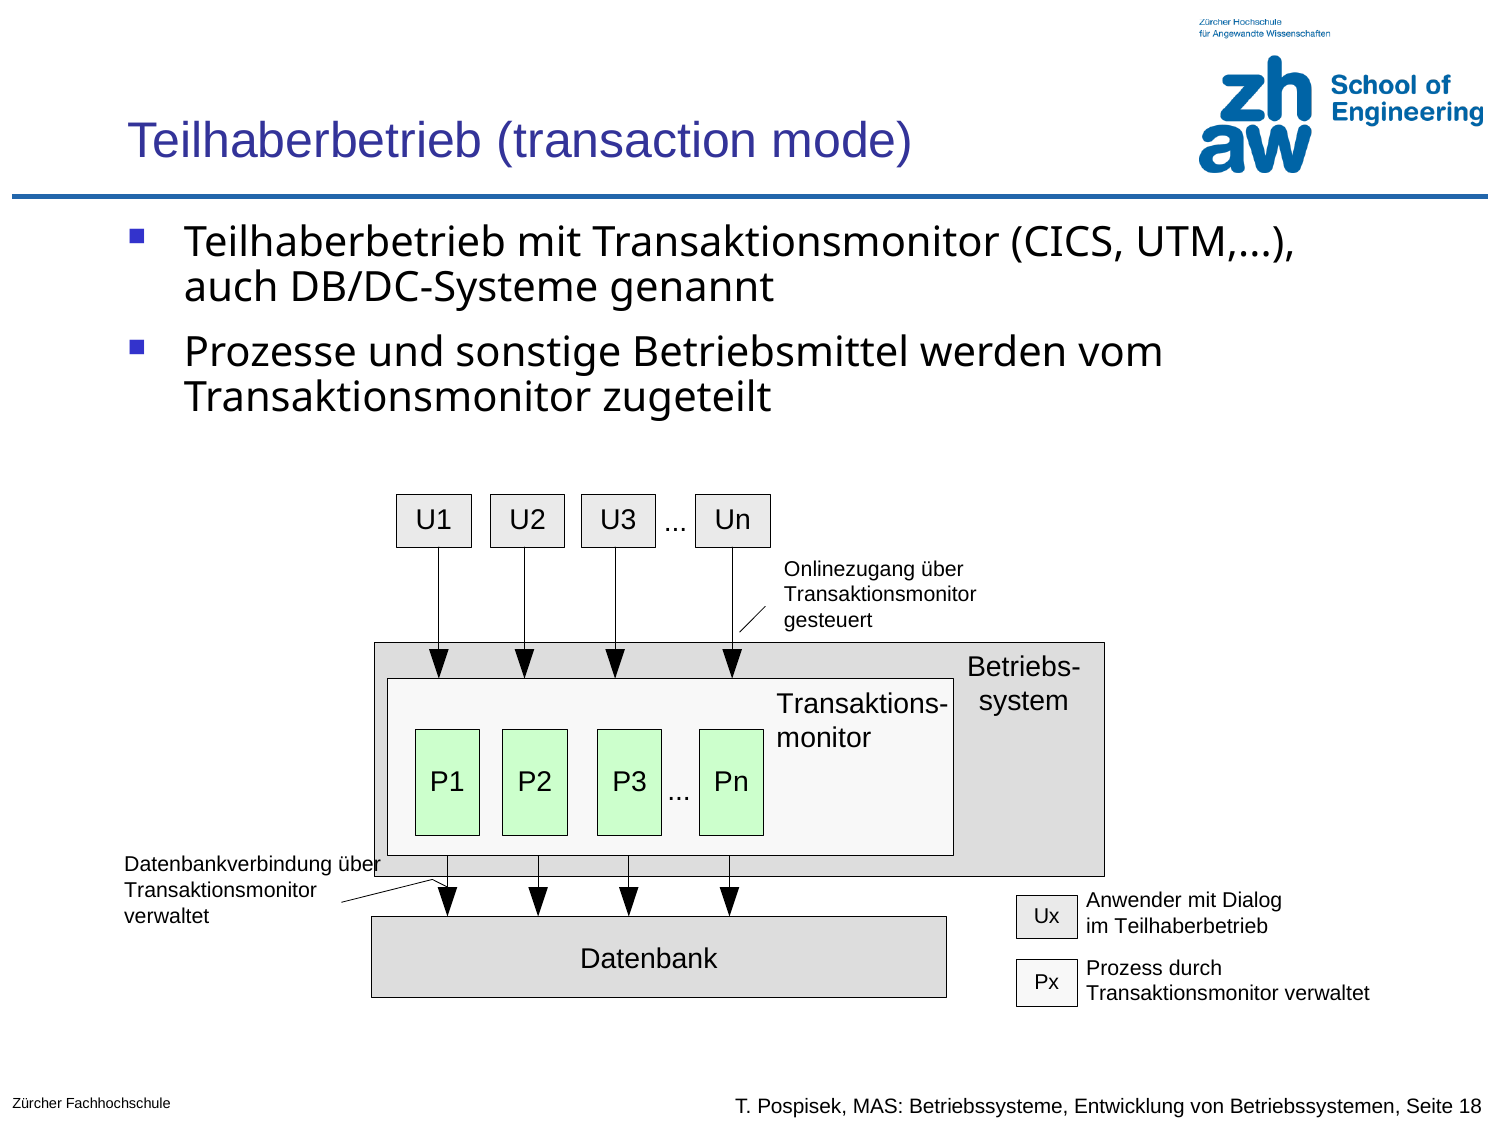

# Teilhaberbetrieb (transaction mode)
Teilhaberbetrieb mit Transaktionsmonitor (CICS, UTM,...), auch DB/DC-Systeme genannt
Prozesse und sonstige Betriebsmittel werden vom Transaktionsmonitor zugeteilt